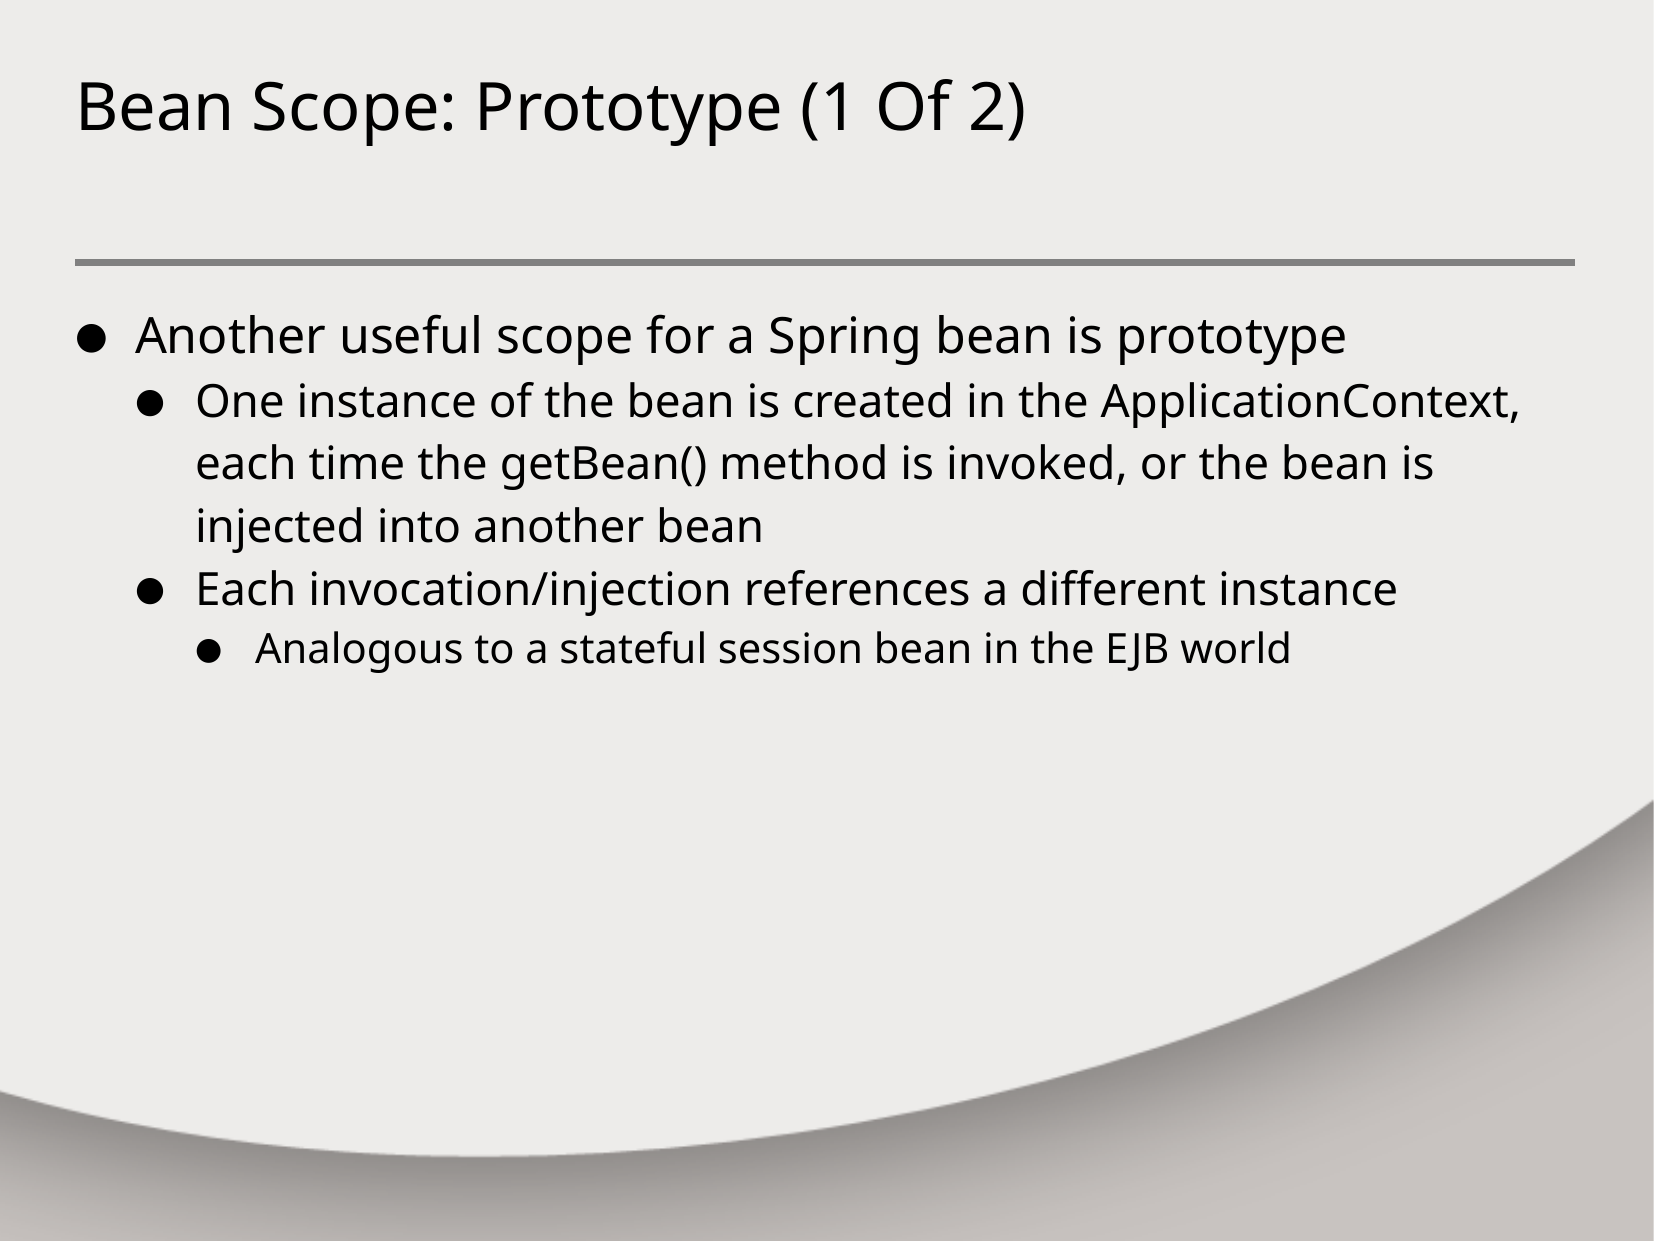

# Bean Scope: Prototype (1 Of 2)
Another useful scope for a Spring bean is prototype
One instance of the bean is created in the ApplicationContext, each time the getBean() method is invoked, or the bean is injected into another bean
Each invocation/injection references a different instance
Analogous to a stateful session bean in the EJB world